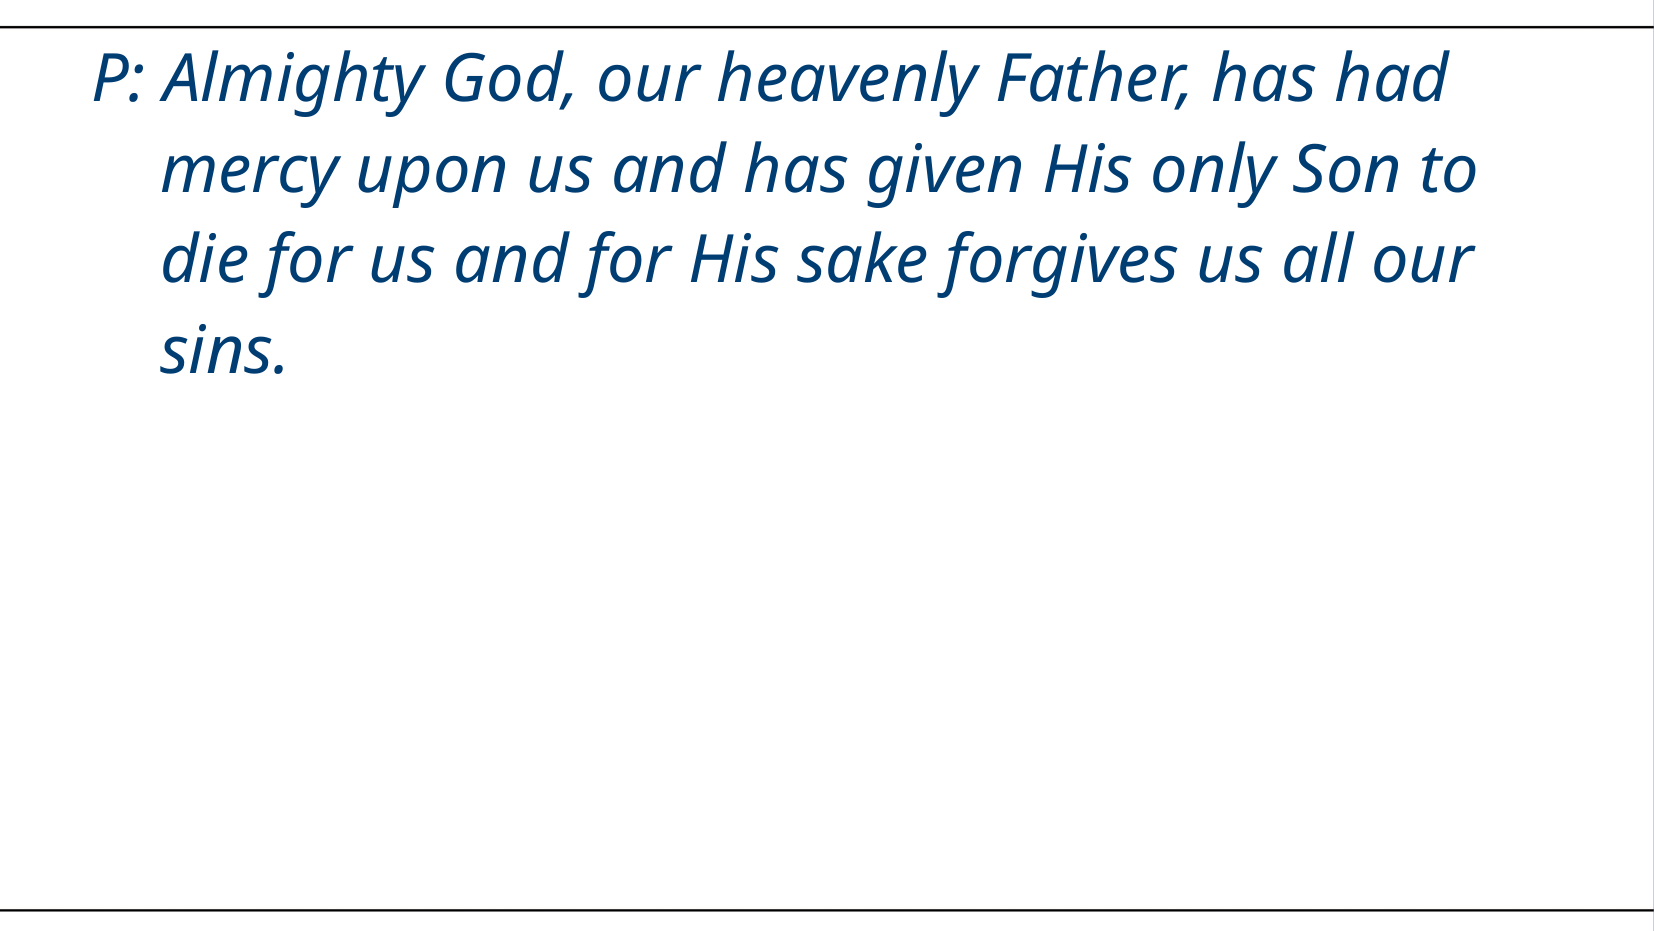

P: Almighty God, our heavenly Father, has had
 mercy upon us and has given His only Son to
 die for us and for His sake forgives us all our
 sins.